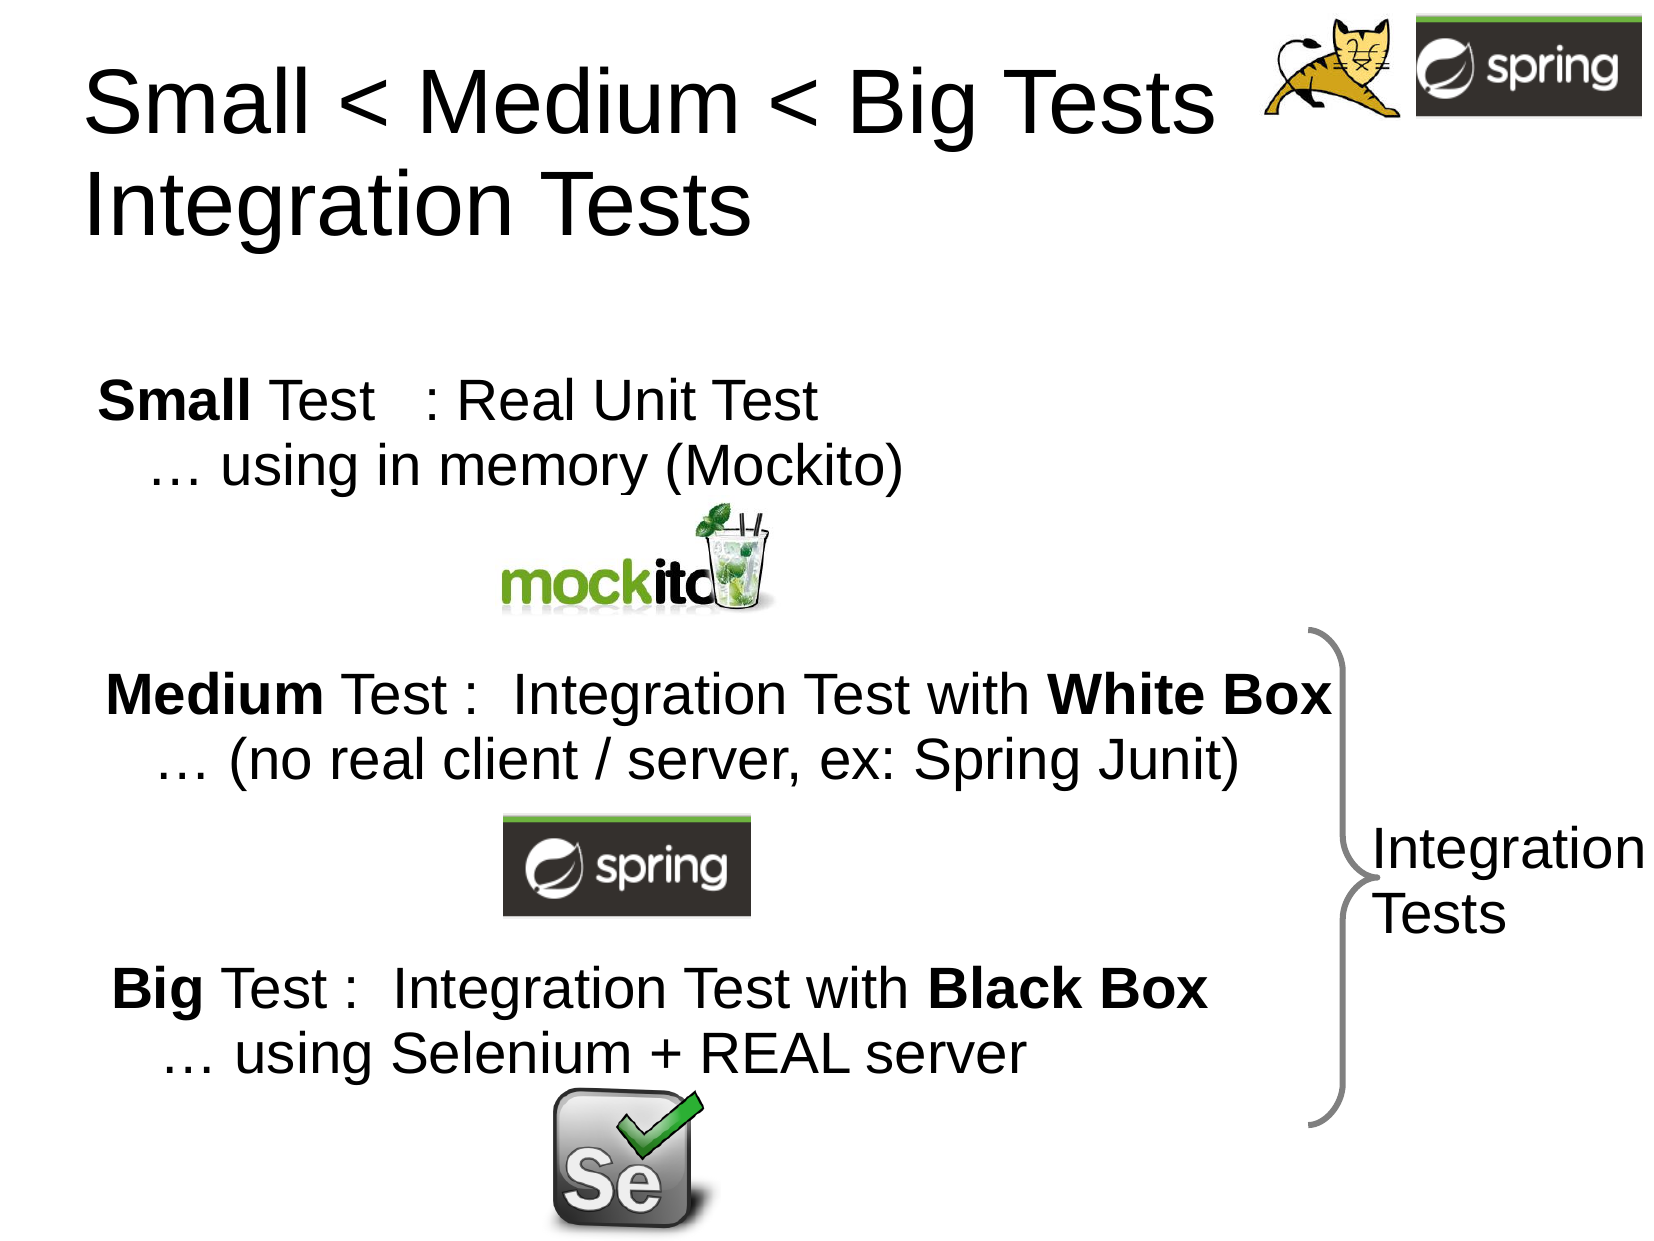

# Small < Medium < Big Tests Integration Tests
Small Test : Real Unit Test
 … using in memory (Mockito)
Medium Test : Integration Test with White Box
 … (no real client / server, ex: Spring Junit)
Integration
Tests
Big Test : Integration Test with Black Box
 … using Selenium + REAL server